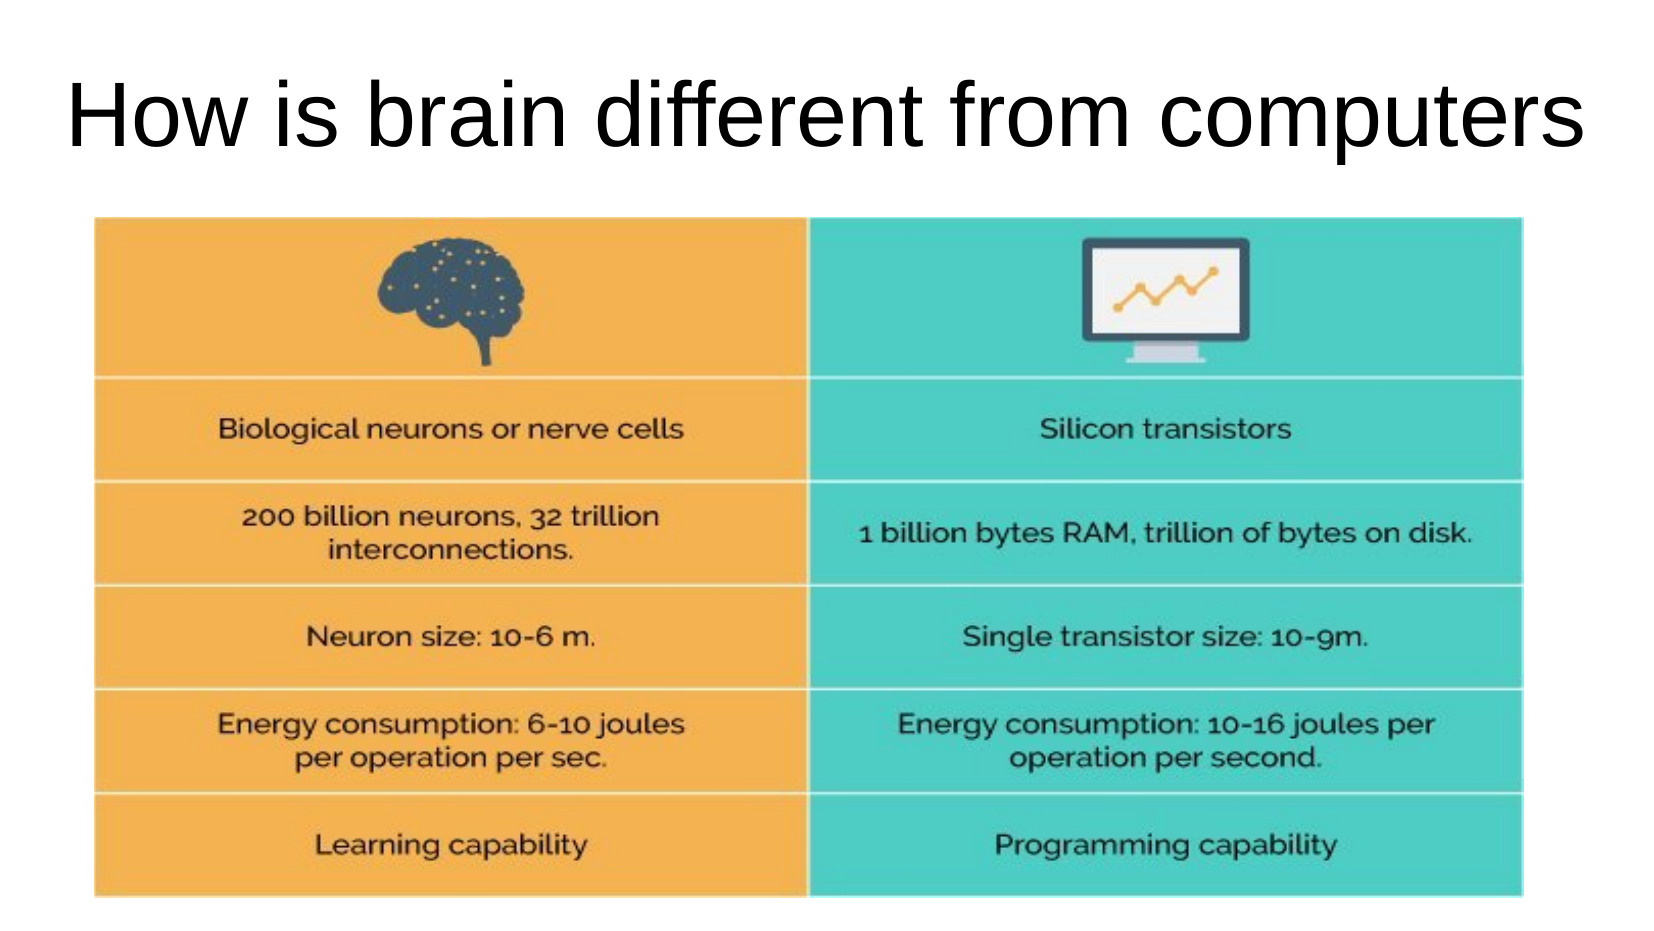

# How is brain different from computers